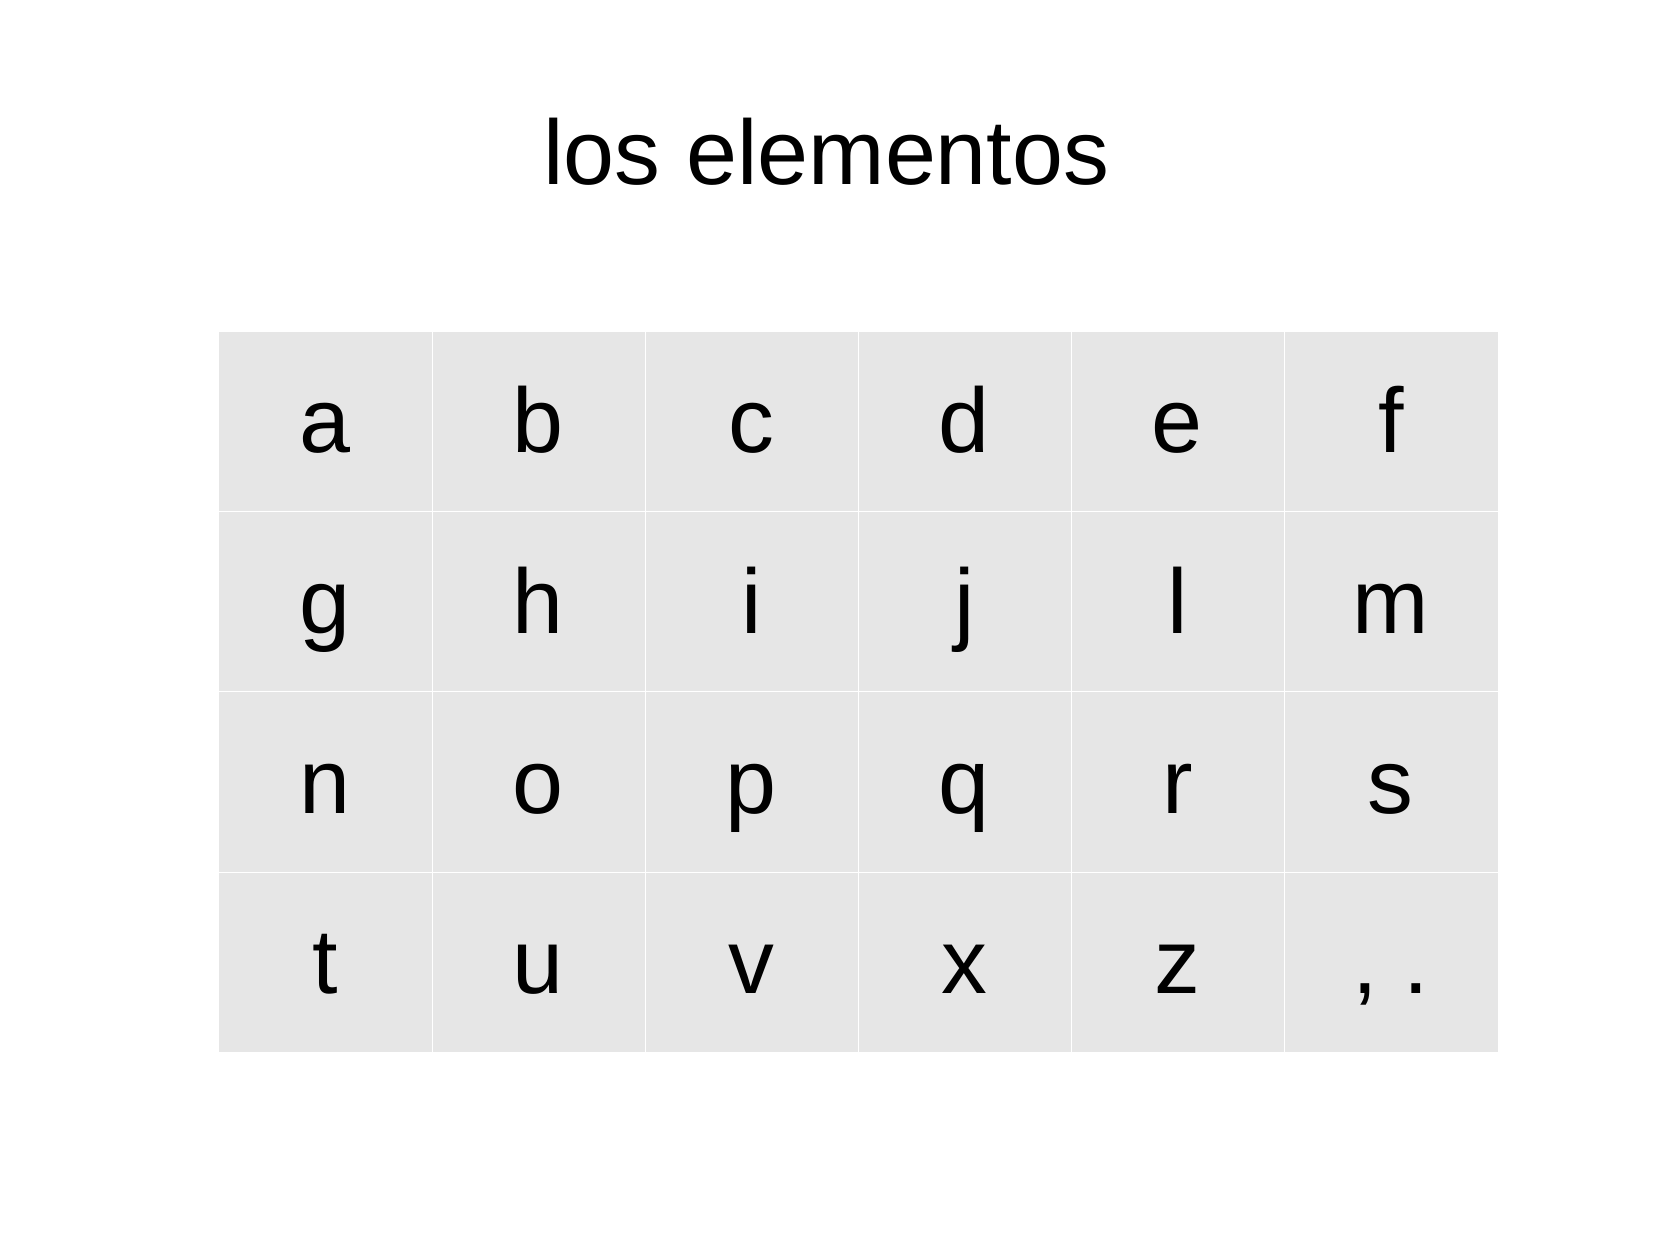

# los elementos
| a | b | c | d | e | f |
| --- | --- | --- | --- | --- | --- |
| g | h | i | j | l | m |
| n | o | p | q | r | s |
| t | u | v | x | z | , . |